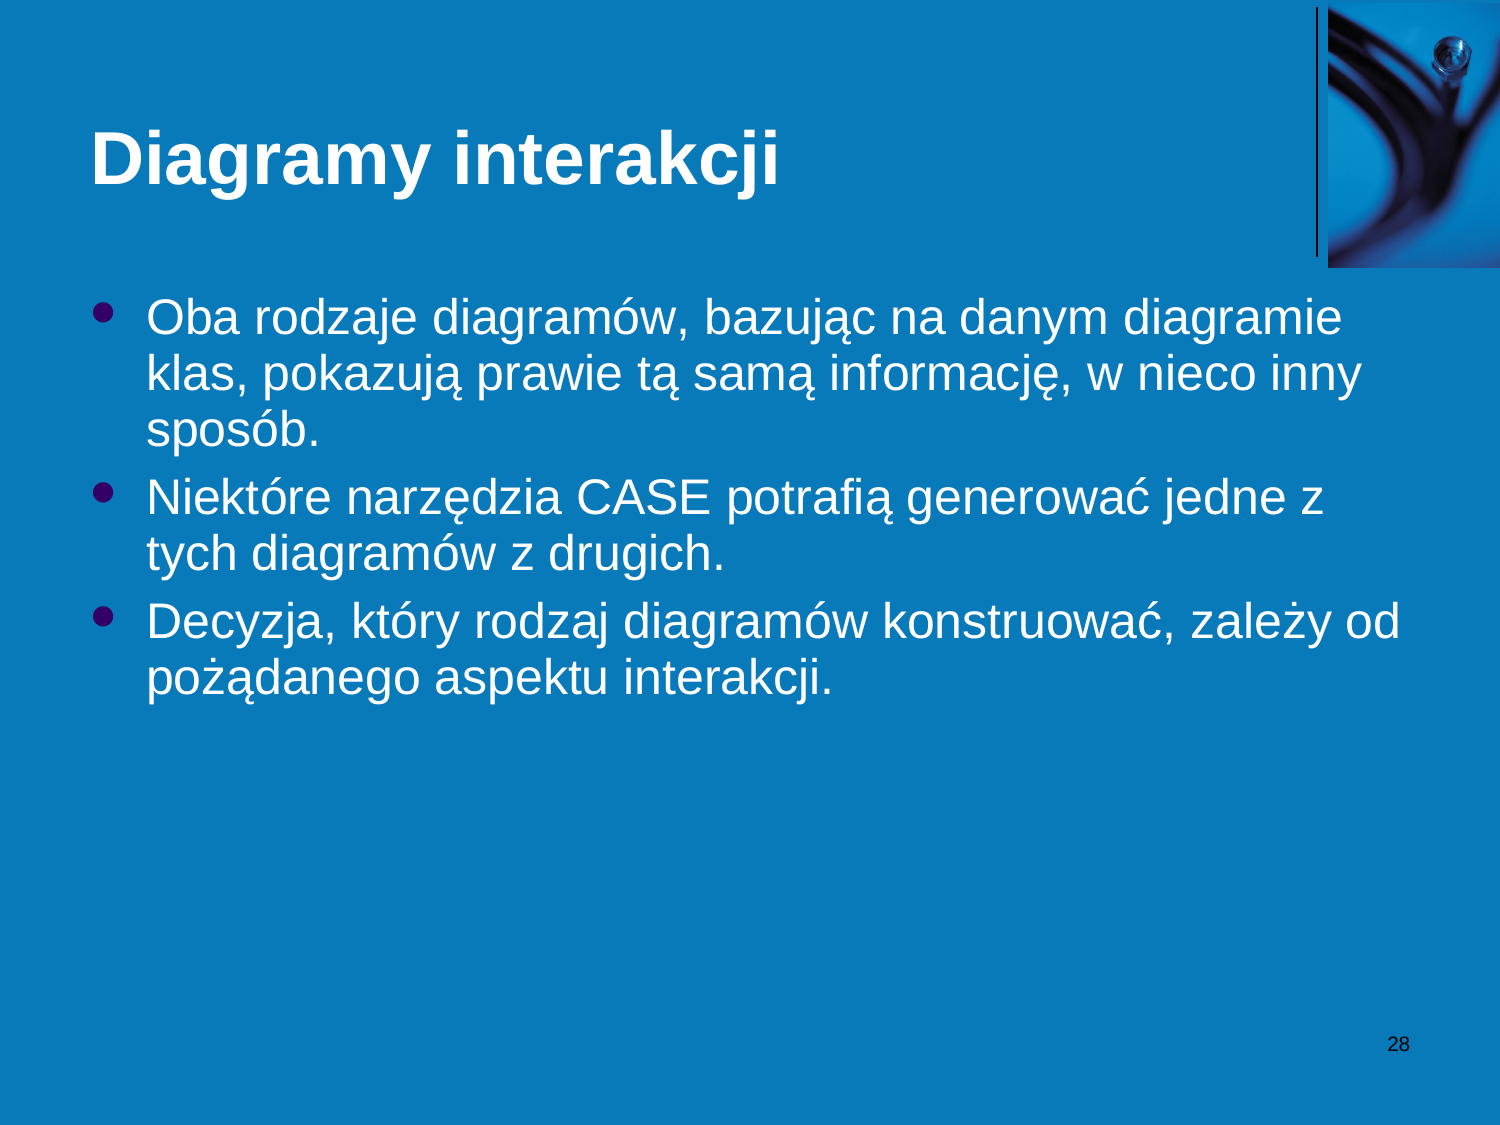

# Diagramy interakcji
Oba rodzaje diagramów, bazując na danym diagramie klas, pokazują prawie tą samą informację, w nieco inny sposób.
Niektóre narzędzia CASE potrafią generować jedne z tych diagramów z drugich.
Decyzja, który rodzaj diagramów konstruować, zależy od pożądanego aspektu interakcji.
28